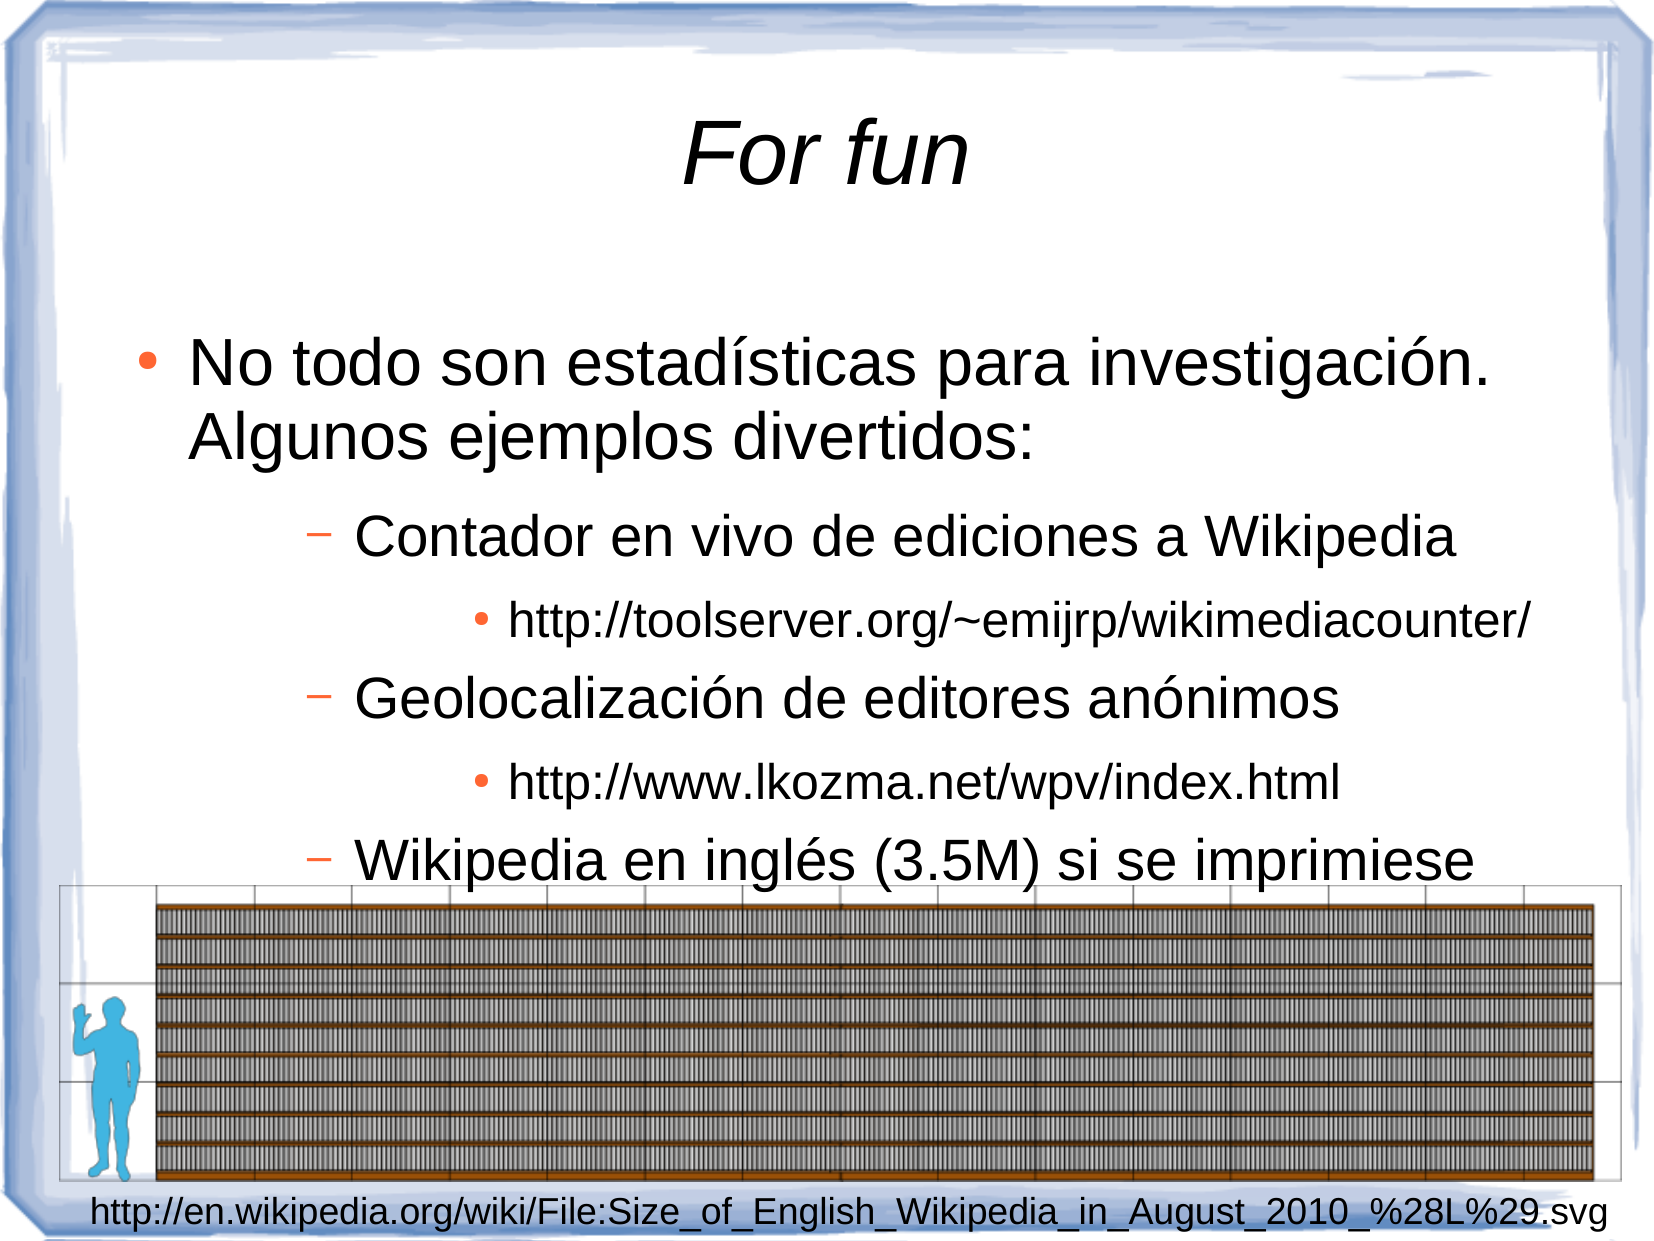

# For fun
No todo son estadísticas para investigación. Algunos ejemplos divertidos:
Contador en vivo de ediciones a Wikipedia
http://toolserver.org/~emijrp/wikimediacounter/
Geolocalización de editores anónimos
http://www.lkozma.net/wpv/index.html
Wikipedia en inglés (3.5M) si se imprimiese
http://en.wikipedia.org/wiki/File:Size_of_English_Wikipedia_in_August_2010_%28L%29.svg